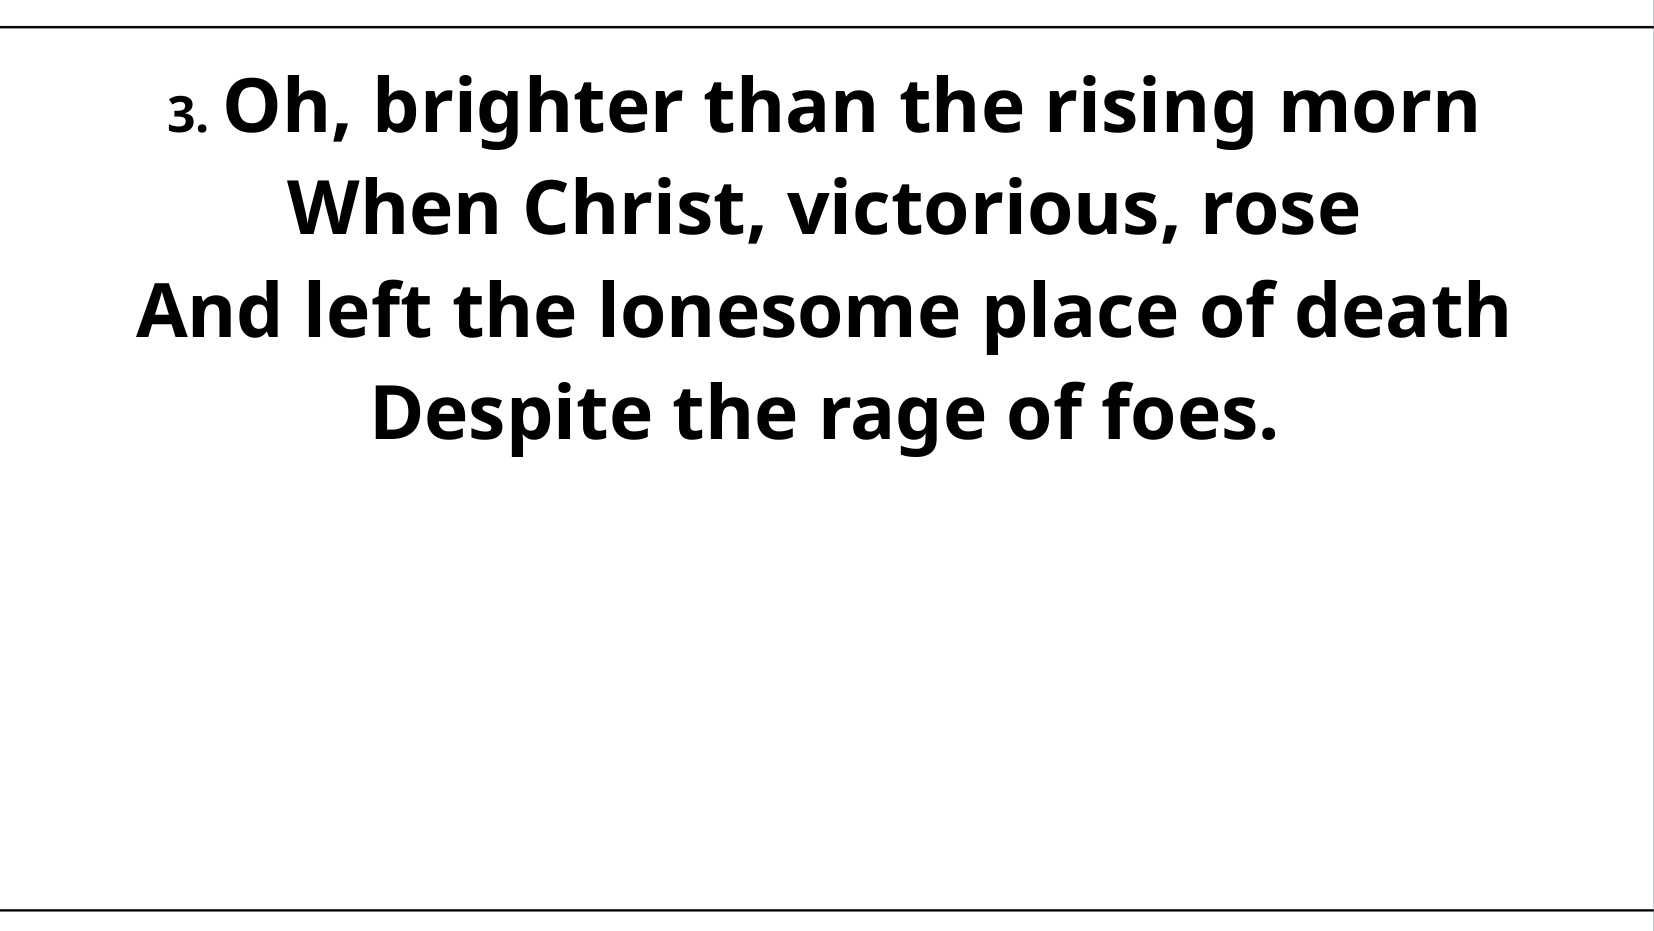

3. Oh, brighter than the rising morn
When Christ, victorious, rose
And left the lonesome place of death
Despite the rage of foes.